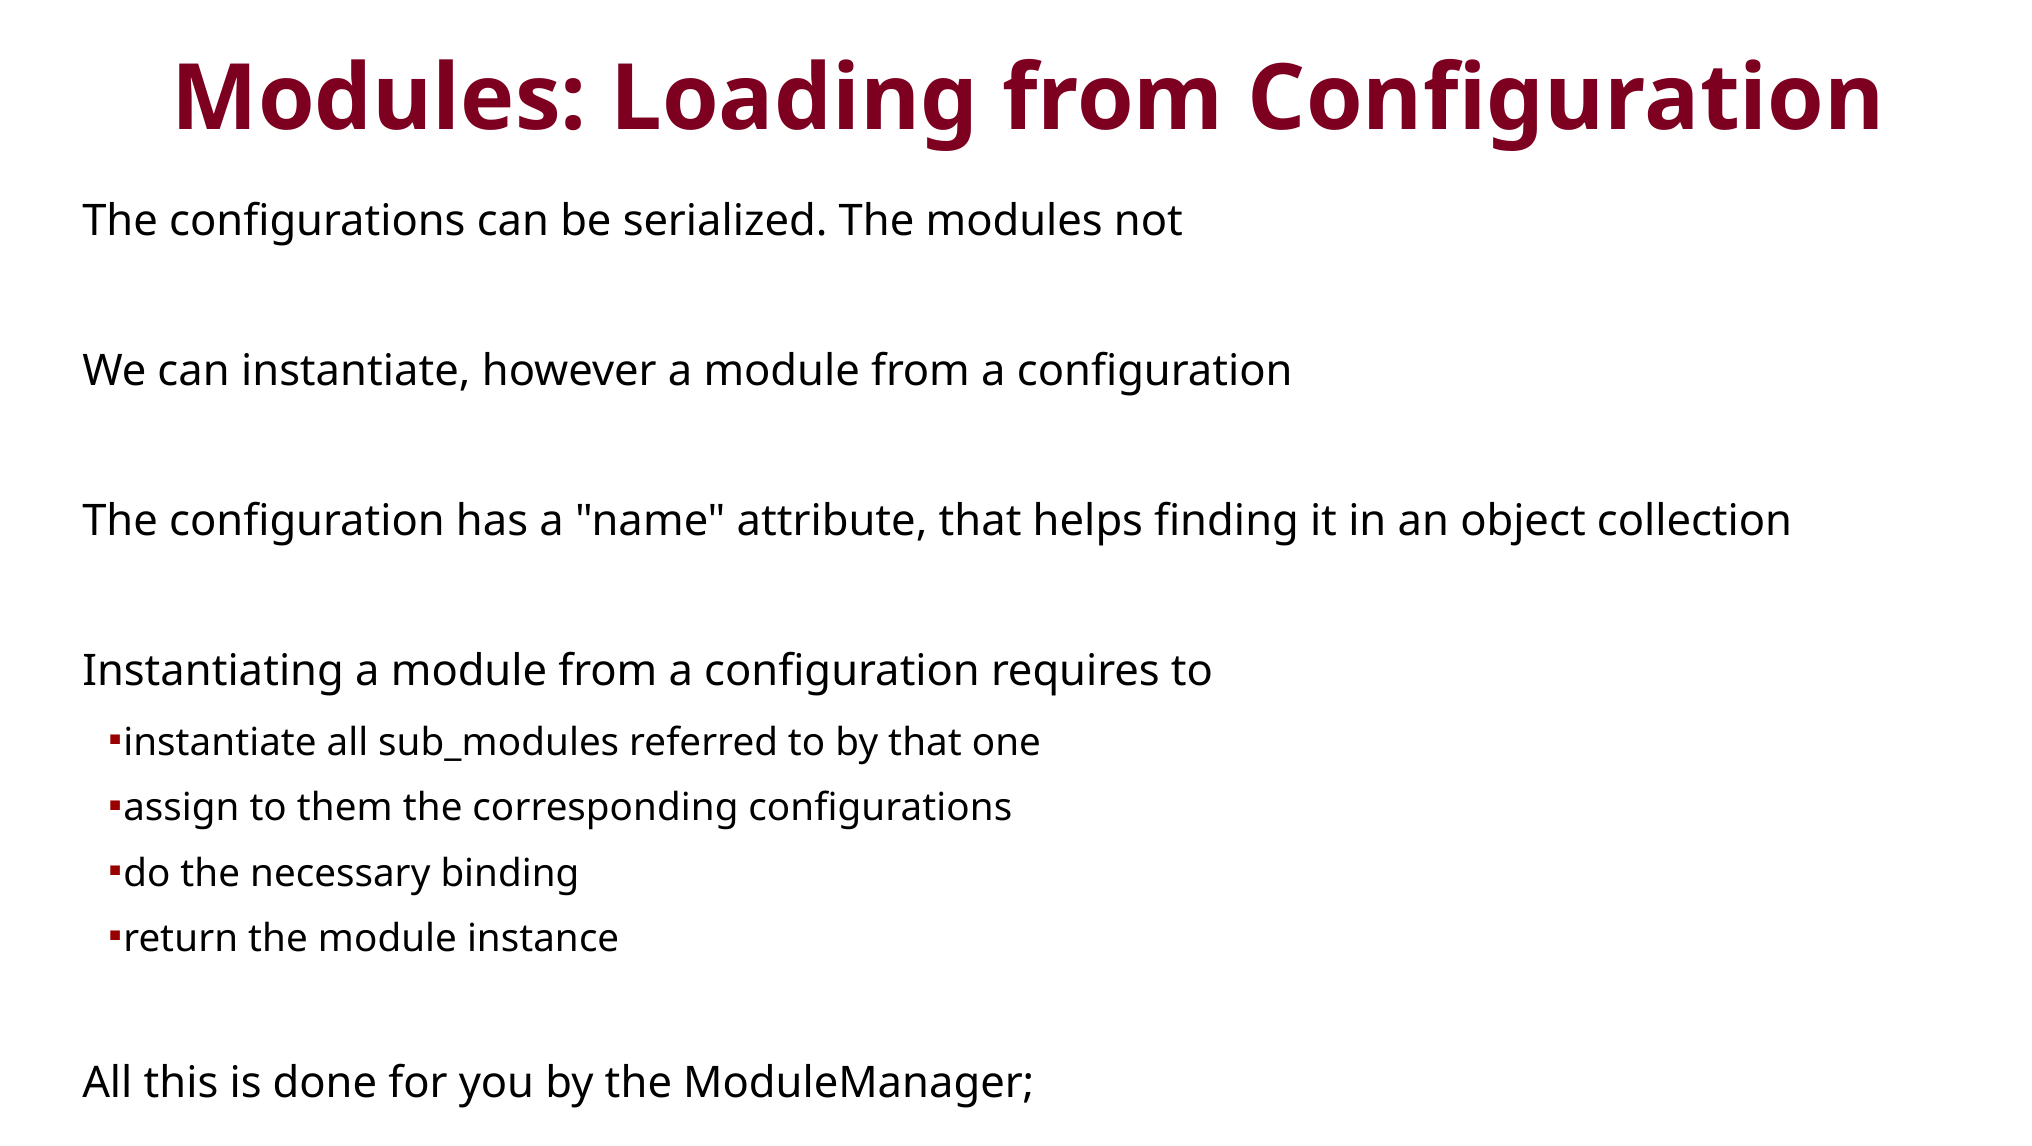

# Modules: Loading from Configuration
The configurations can be serialized. The modules not
We can instantiate, however a module from a configuration
The configuration has a "name" attribute, that helps finding it in an object collection
Instantiating a module from a configuration requires to
instantiate all sub_modules referred to by that one
assign to them the corresponding configurations
do the necessary binding
return the module instance
All this is done for you by the ModuleManager;